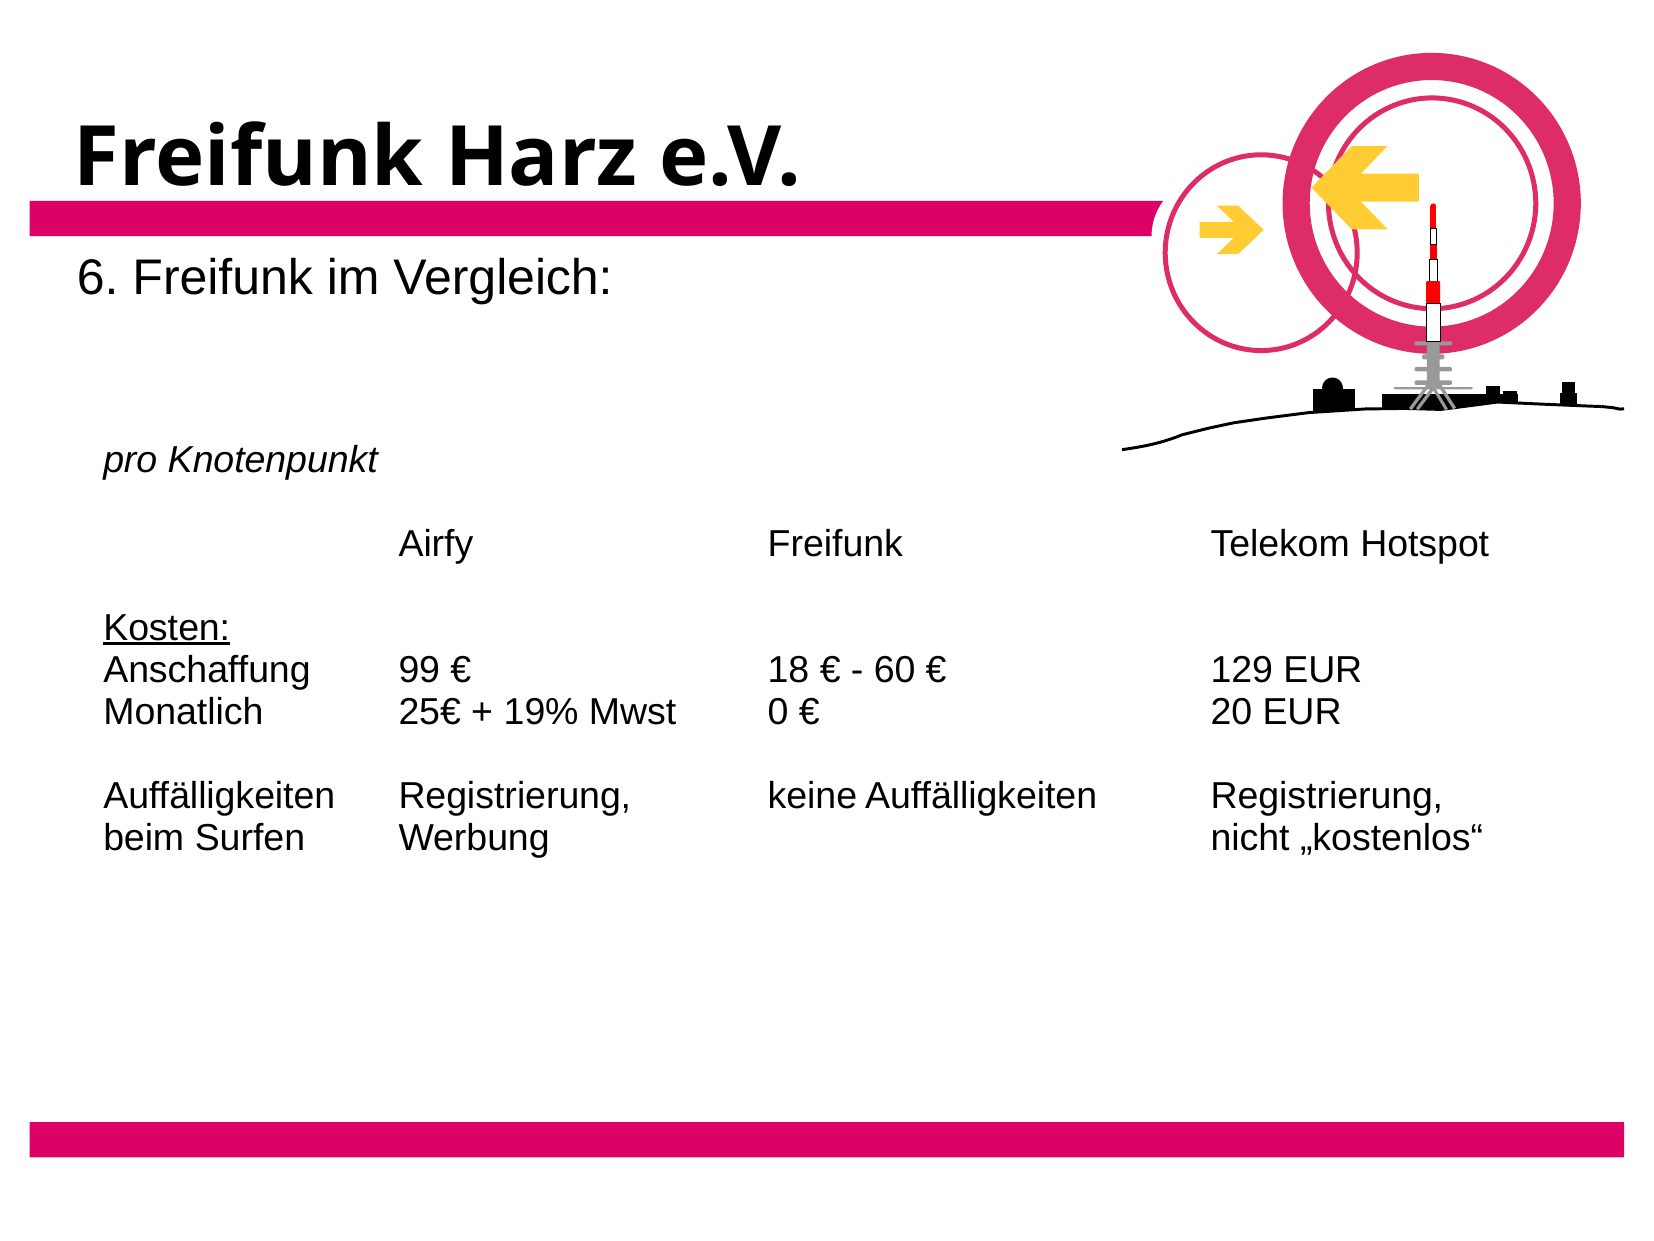

# 6. Freifunk im Vergleich:
pro Knotenpunkt
				Airfy				Freifunk					Telekom Hotspot
Kosten:
Anschaffung		99 € 				18 € - 60 €				129 EUR
Monatlich		25€ + 19% Mwst		0 €						20 EUR
Auffälligkeiten	Registrierung,		keine Auffälligkeiten		Registrierung,
beim Surfen		Werbung									nicht „kostenlos“